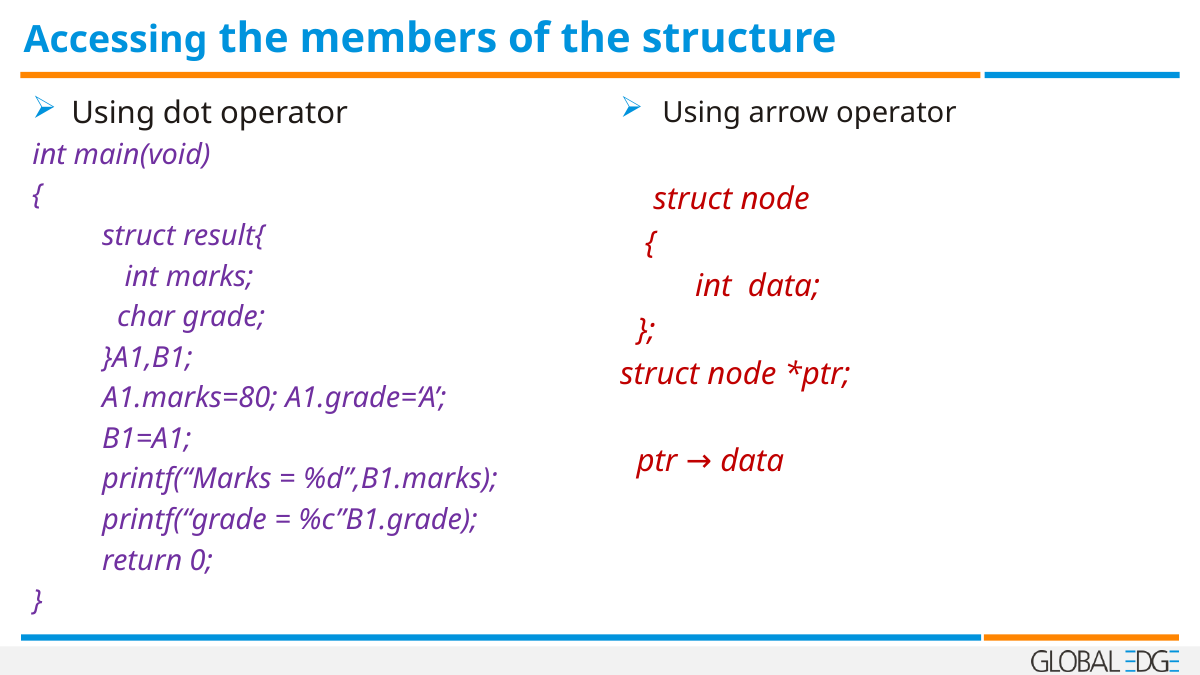

# Accessing the members of the structure
Using dot operator
int main(void)
{
	struct result{
	 int marks;
	 char grade;
	}A1,B1;
	A1.marks=80; A1.grade=‘A’;
	B1=A1;
	printf(“Marks = %d”,B1.marks);
	printf(“grade = %c”B1.grade);
	return 0;
}
Using arrow operator
 struct node
 {
	int data;
 };
struct node *ptr;
 ptr → data